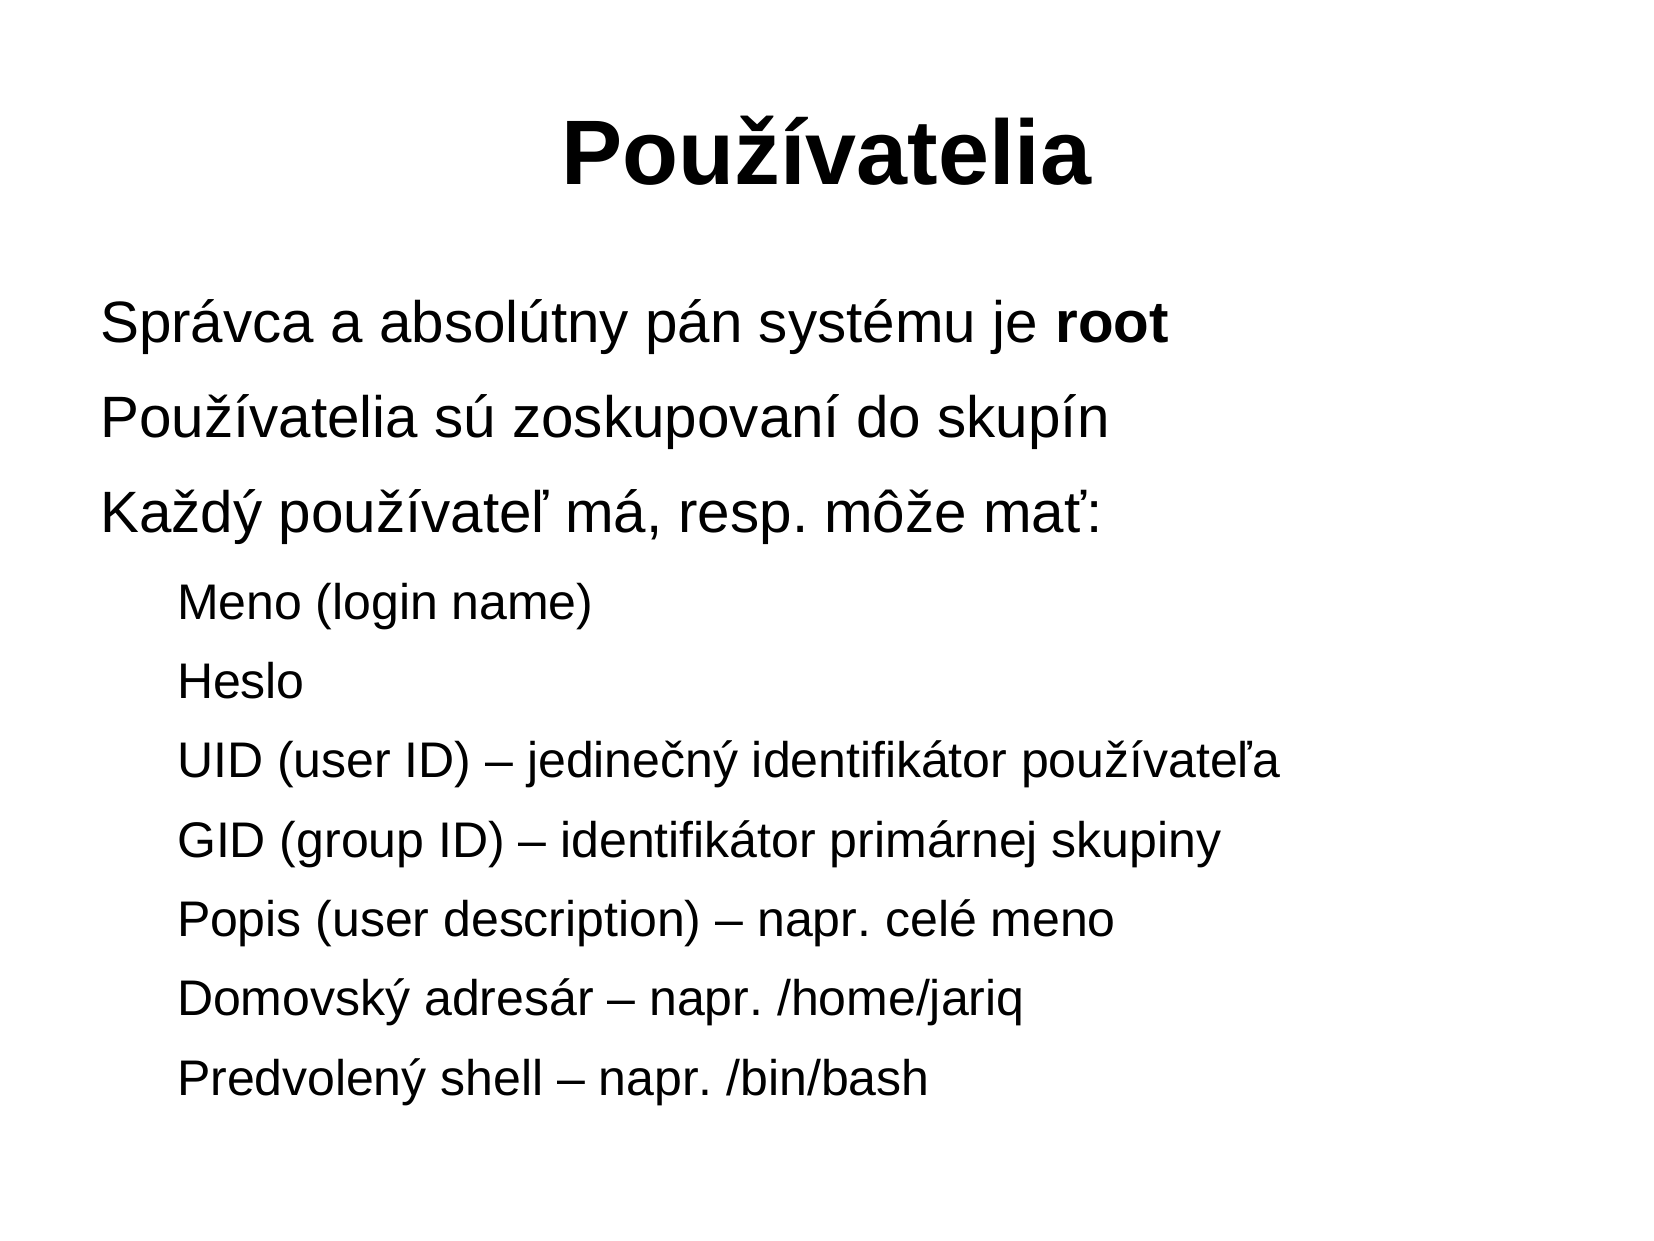

# Používatelia
Správca a absolútny pán systému je root
Používatelia sú zoskupovaní do skupín
Každý používateľ má, resp. môže mať:
Meno (login name)
Heslo
UID (user ID) – jedinečný identifikátor používateľa
GID (group ID) – identifikátor primárnej skupiny
Popis (user description) – napr. celé meno
Domovský adresár – napr. /home/jariq
Predvolený shell – napr. /bin/bash